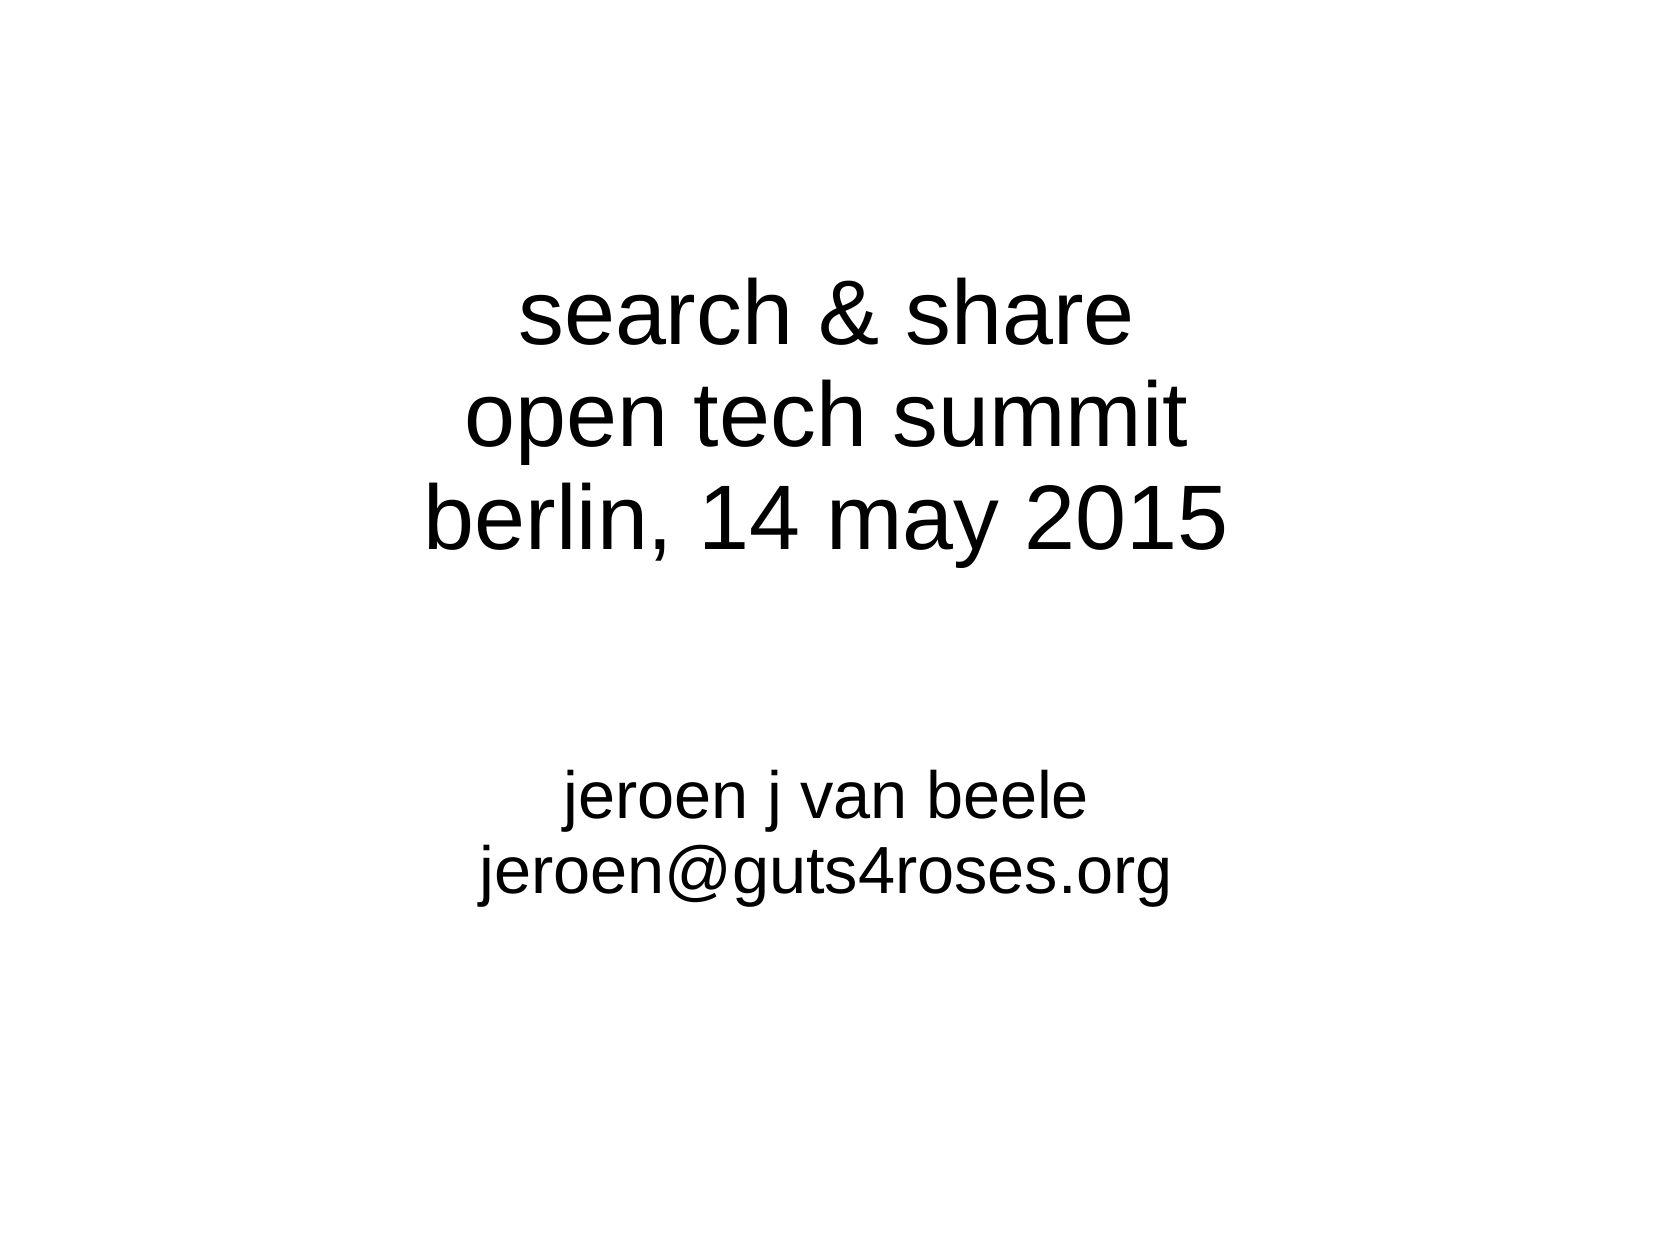

# search & share open tech summit berlin, 14 may 2015
jeroen j van beele
jeroen@guts4roses.org